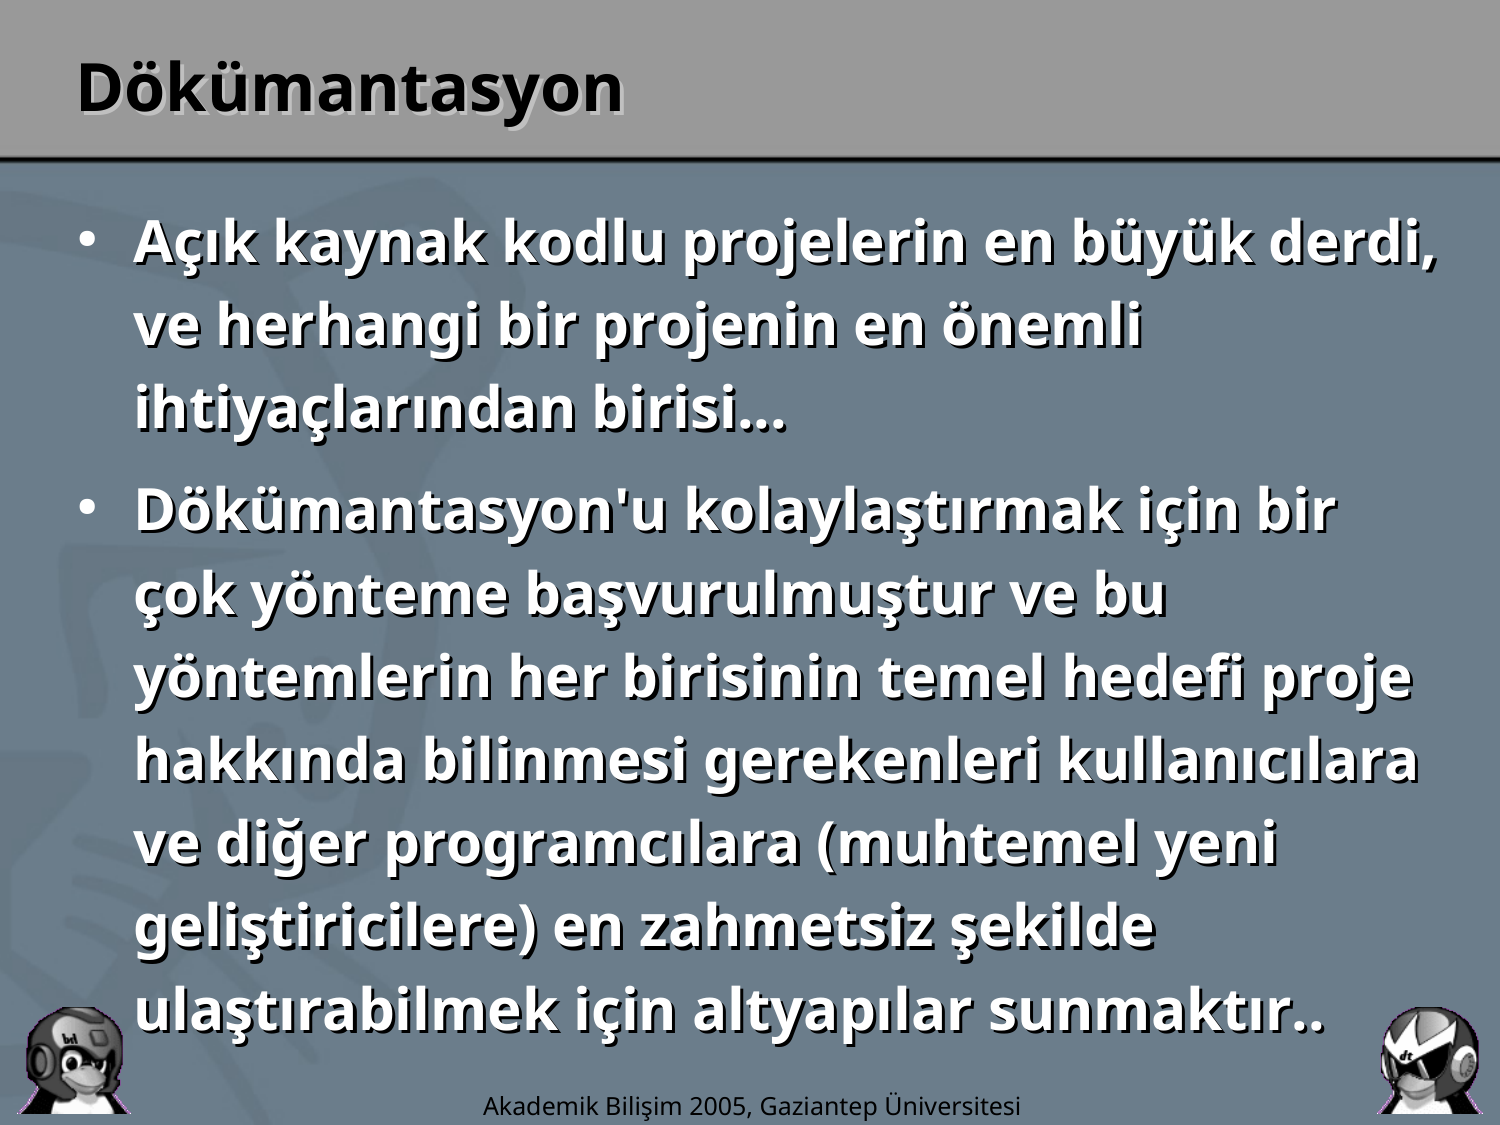

# Dökümantasyon
Açık kaynak kodlu projelerin en büyük derdi, ve herhangi bir projenin en önemli ihtiyaçlarından birisi...
Dökümantasyon'u kolaylaştırmak için bir çok yönteme başvurulmuştur ve bu yöntemlerin her birisinin temel hedefi proje hakkında bilinmesi gerekenleri kullanıcılara ve diğer programcılara (muhtemel yeni geliştiricilere) en zahmetsiz şekilde ulaştırabilmek için altyapılar sunmaktır..